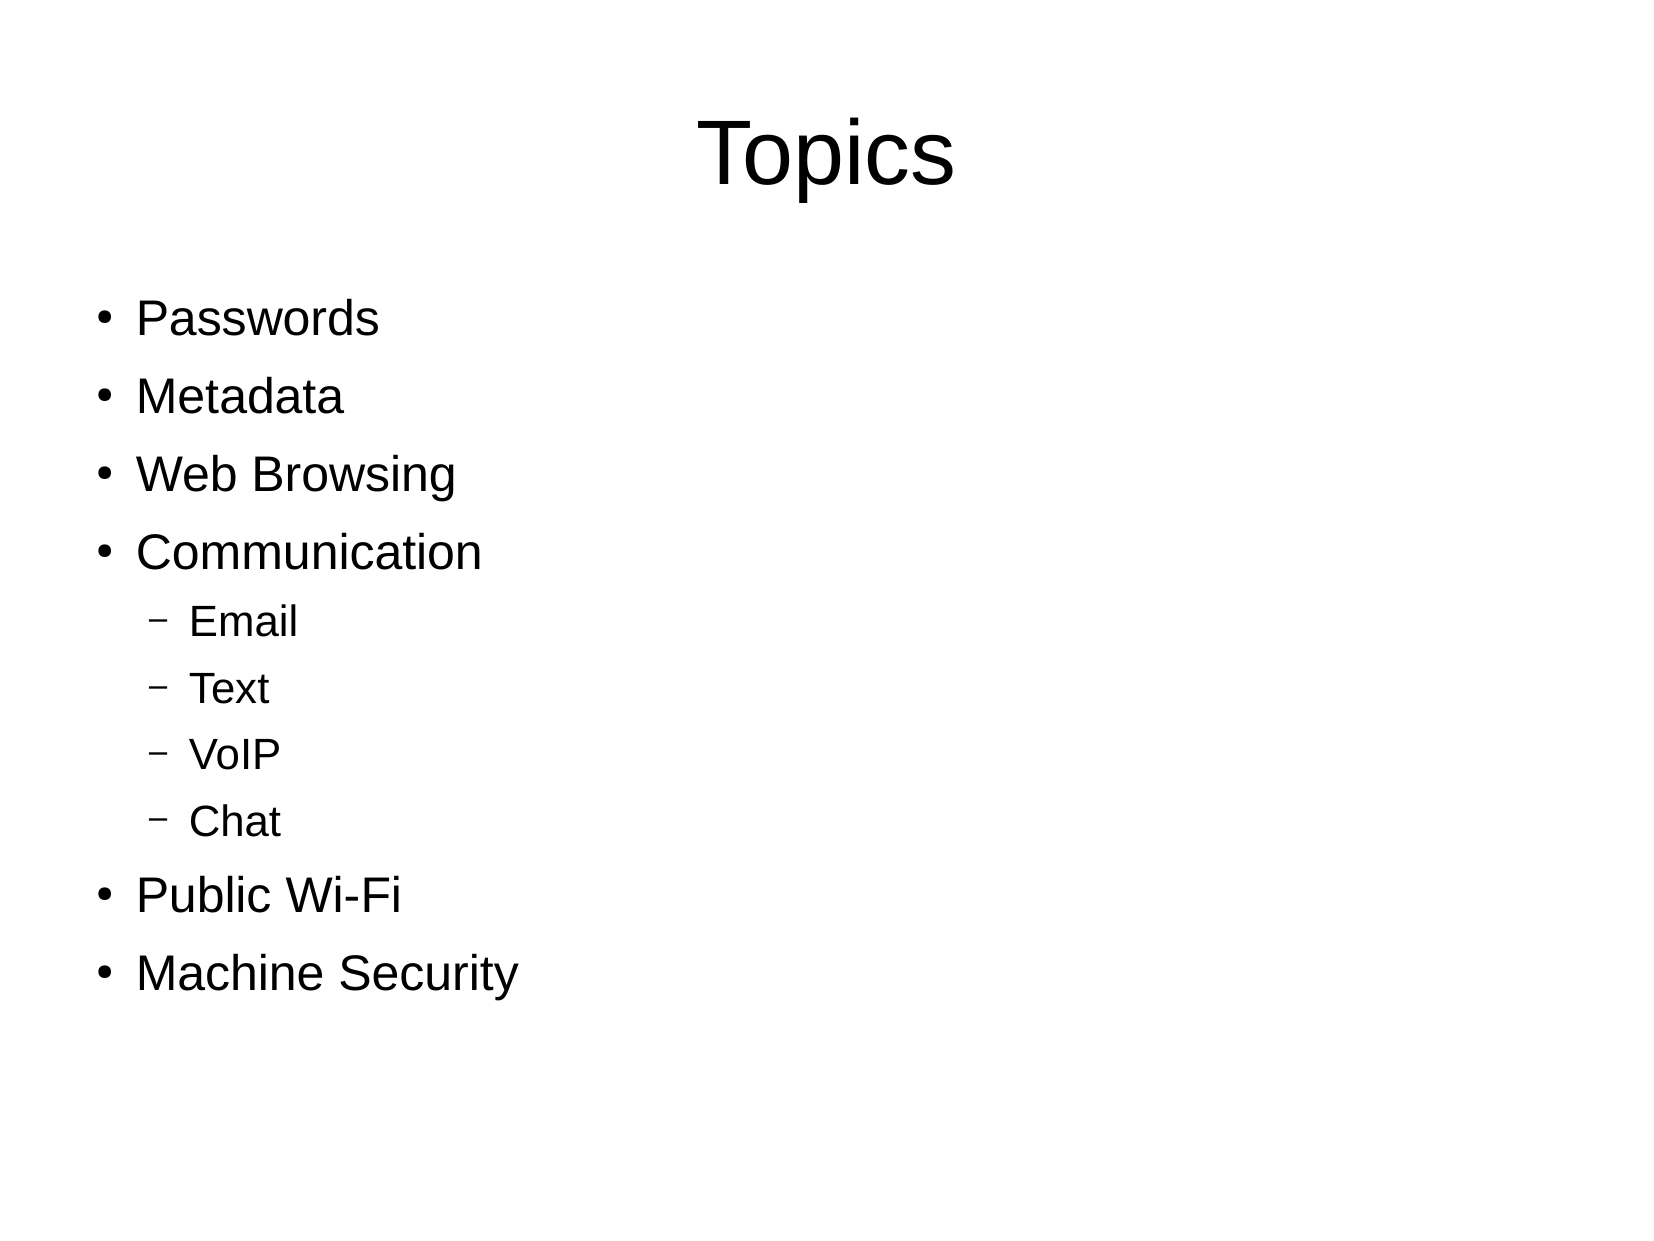

# Topics
Passwords
Metadata
Web Browsing
Communication
Email
Text
VoIP
Chat
Public Wi-Fi
Machine Security